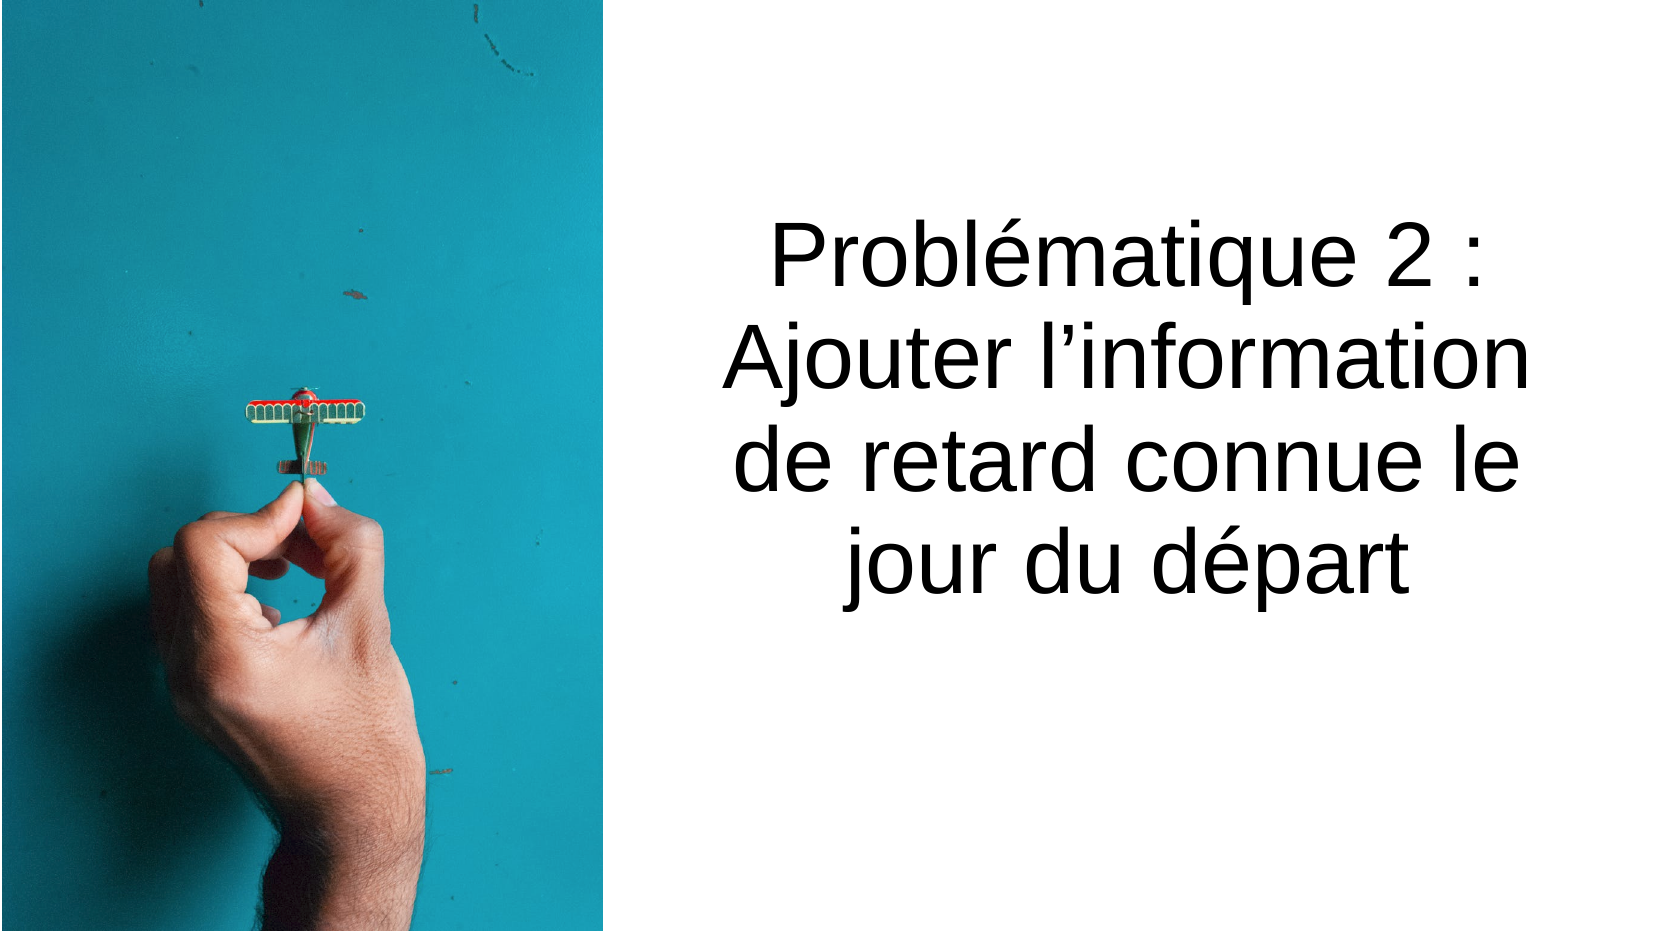

# Problématique 2 : Ajouter l’information de retard connue le jour du départ